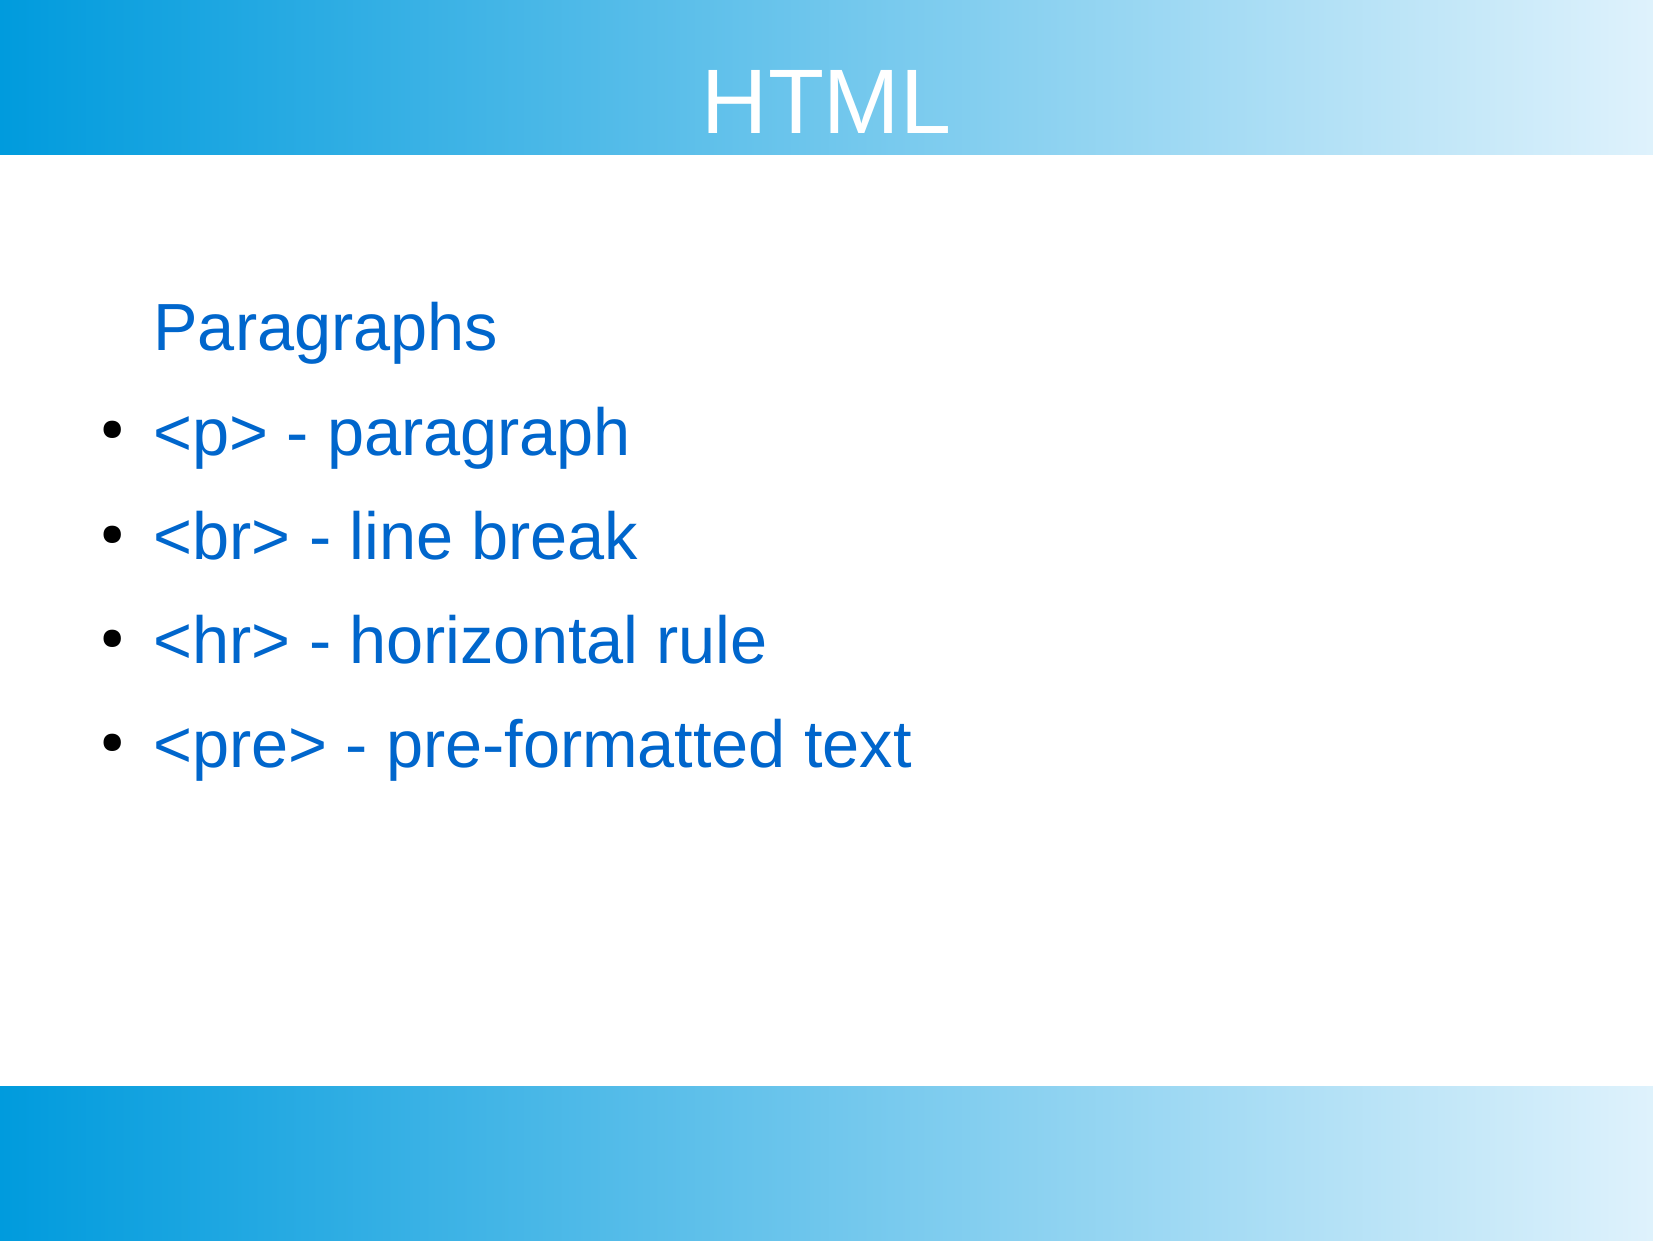

# HTML
Paragraphs
<p> - paragraph
<br> - line break
<hr> - horizontal rule
<pre> - pre-formatted text